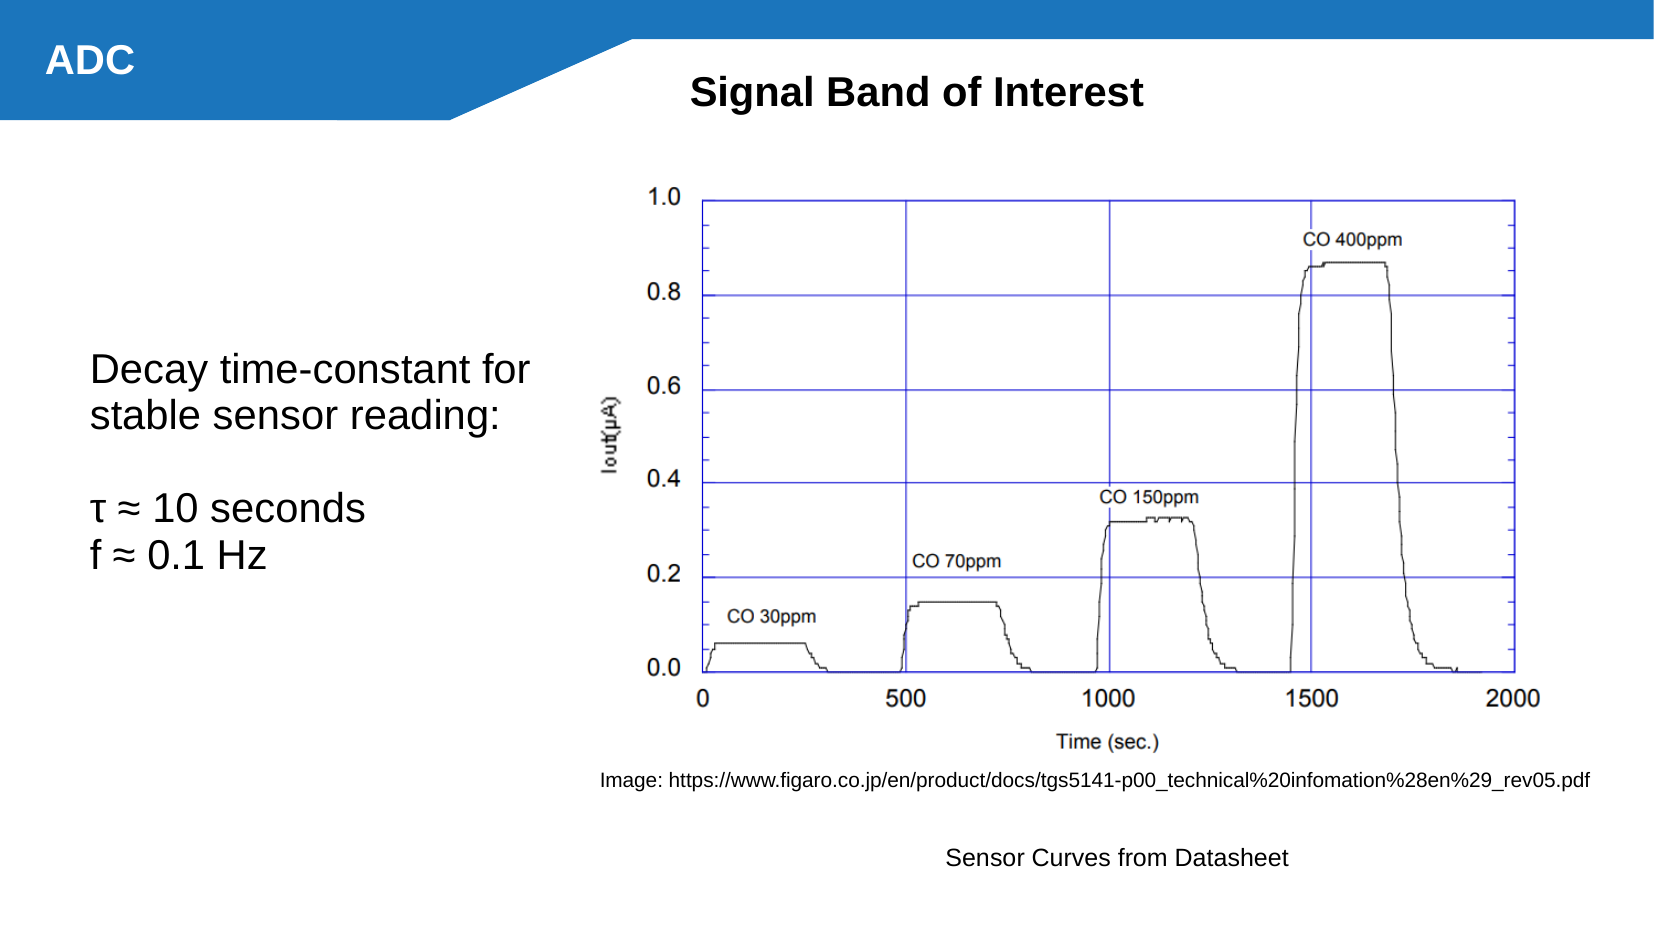

ADC
Signal Band of Interest
Decay time-constant for stable sensor reading:
τ ≈ 10 seconds
f ≈ 0.1 Hz
Image: https://www.figaro.co.jp/en/product/docs/tgs5141-p00_technical%20infomation%28en%29_rev05.pdf
Sensor Curves from Datasheet